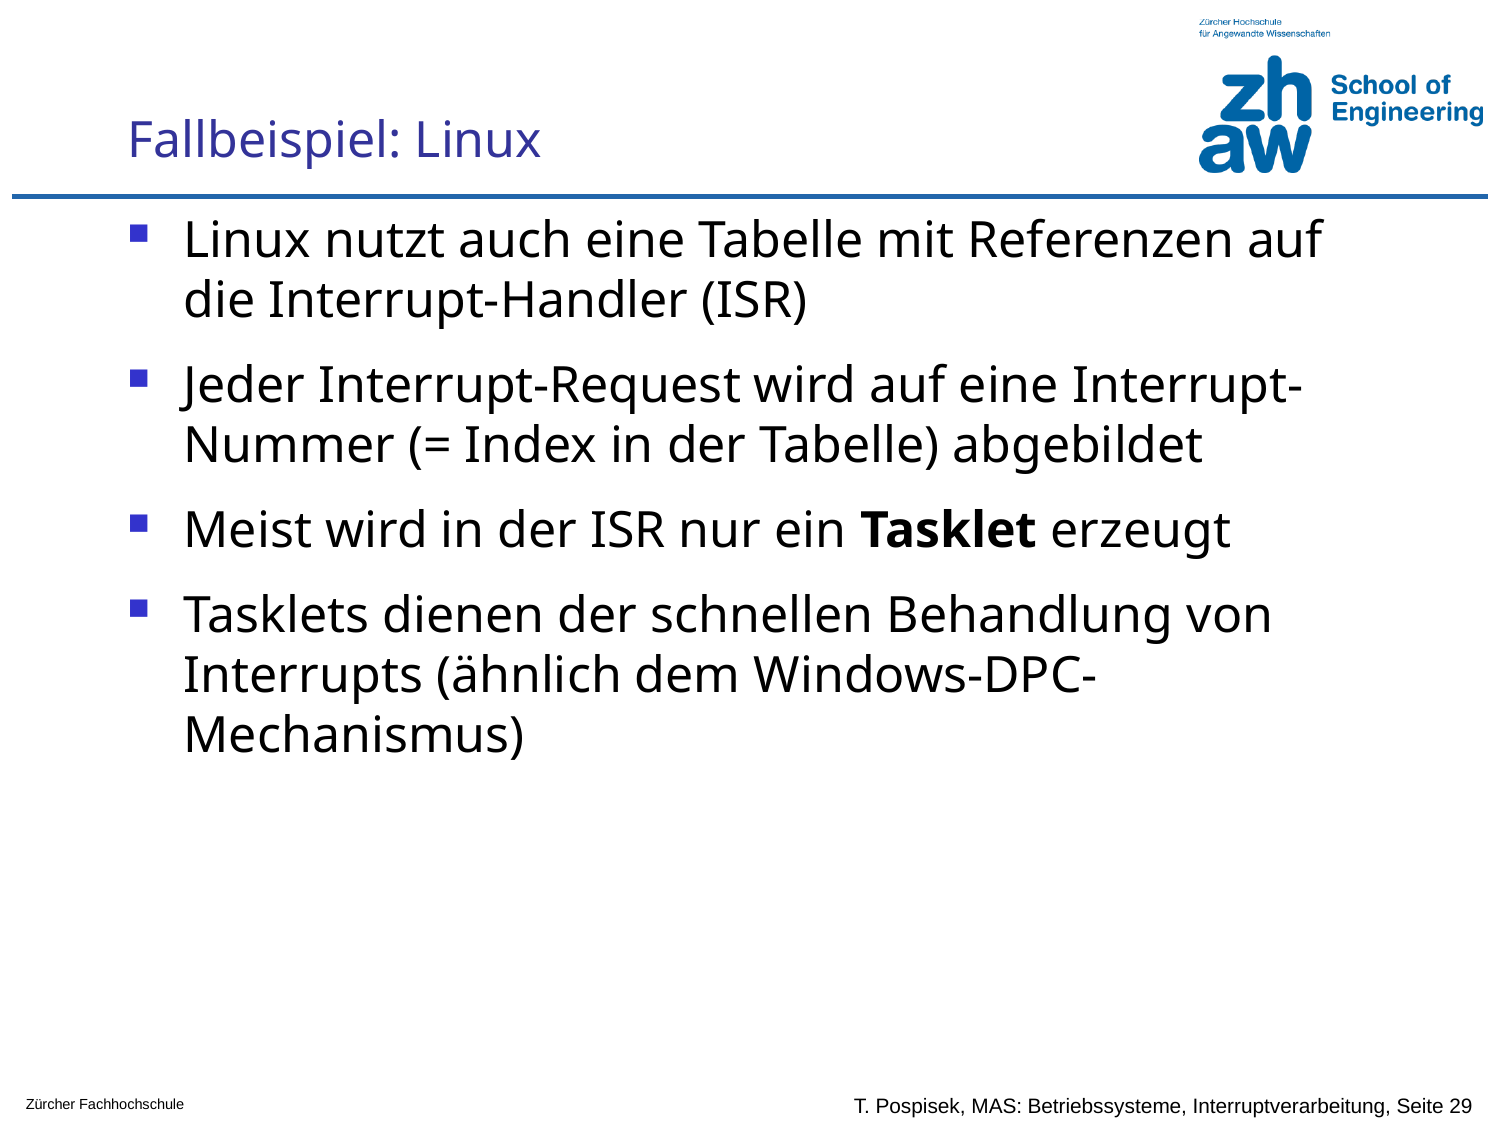

# Fallbeispiel: Linux
Linux nutzt auch eine Tabelle mit Referenzen auf die Interrupt-Handler (ISR)
Jeder Interrupt-Request wird auf eine Interrupt-Nummer (= Index in der Tabelle) abgebildet
Meist wird in der ISR nur ein Tasklet erzeugt
Tasklets dienen der schnellen Behandlung von Interrupts (ähnlich dem Windows-DPC-Mechanismus)